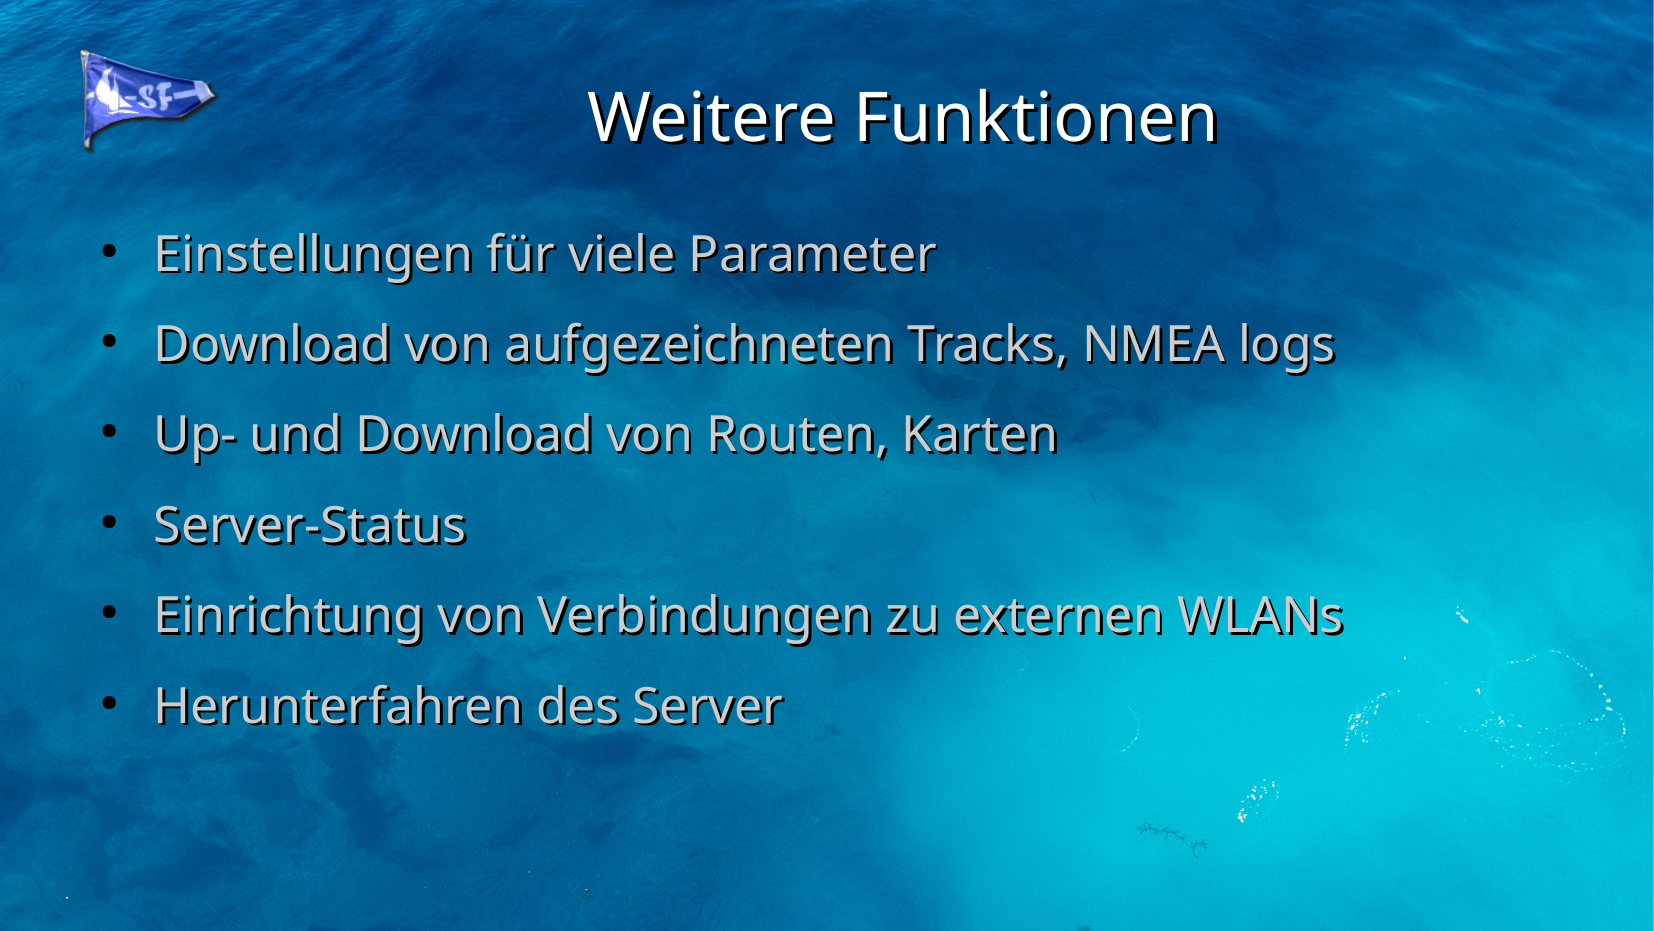

# Weitere Funktionen
Einstellungen für viele Parameter
Download von aufgezeichneten Tracks, NMEA logs
Up- und Download von Routen, Karten
Server-Status
Einrichtung von Verbindungen zu externen WLANs
Herunterfahren des Server